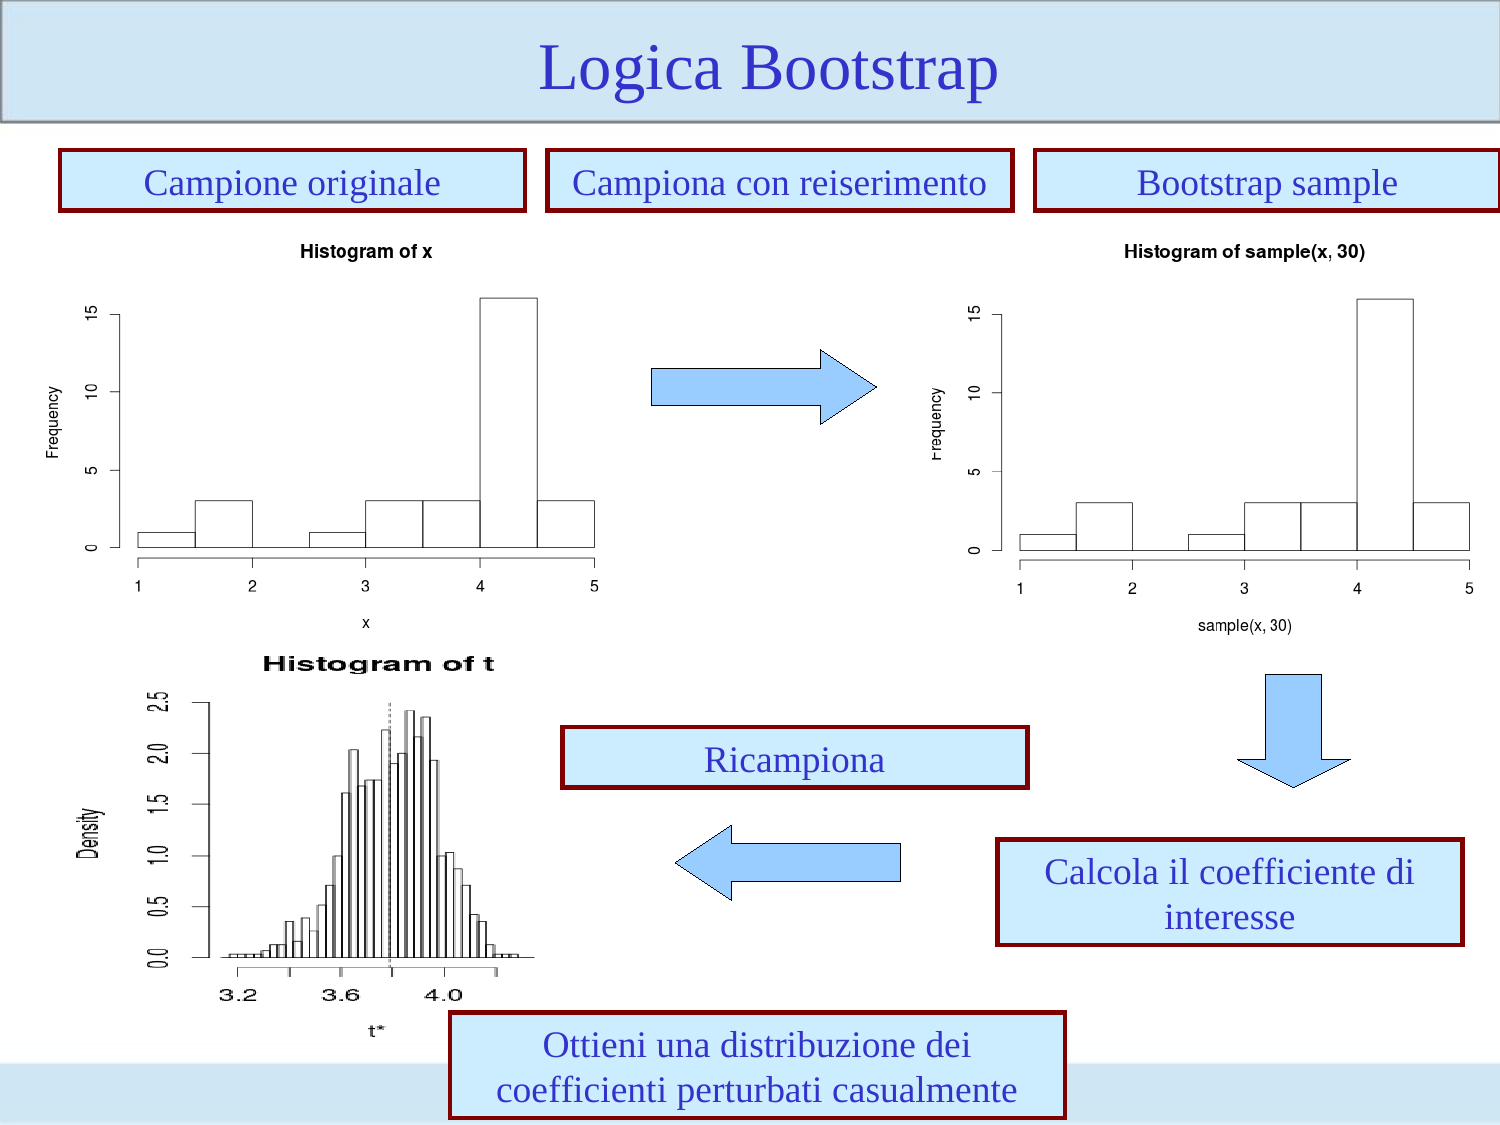

# Logica Bootstrap
Campione originale
Campiona con reiserimento
Bootstrap sample
Ricampiona
Calcola il coefficiente di interesse
Ottieni una distribuzione dei coefficienti perturbati casualmente